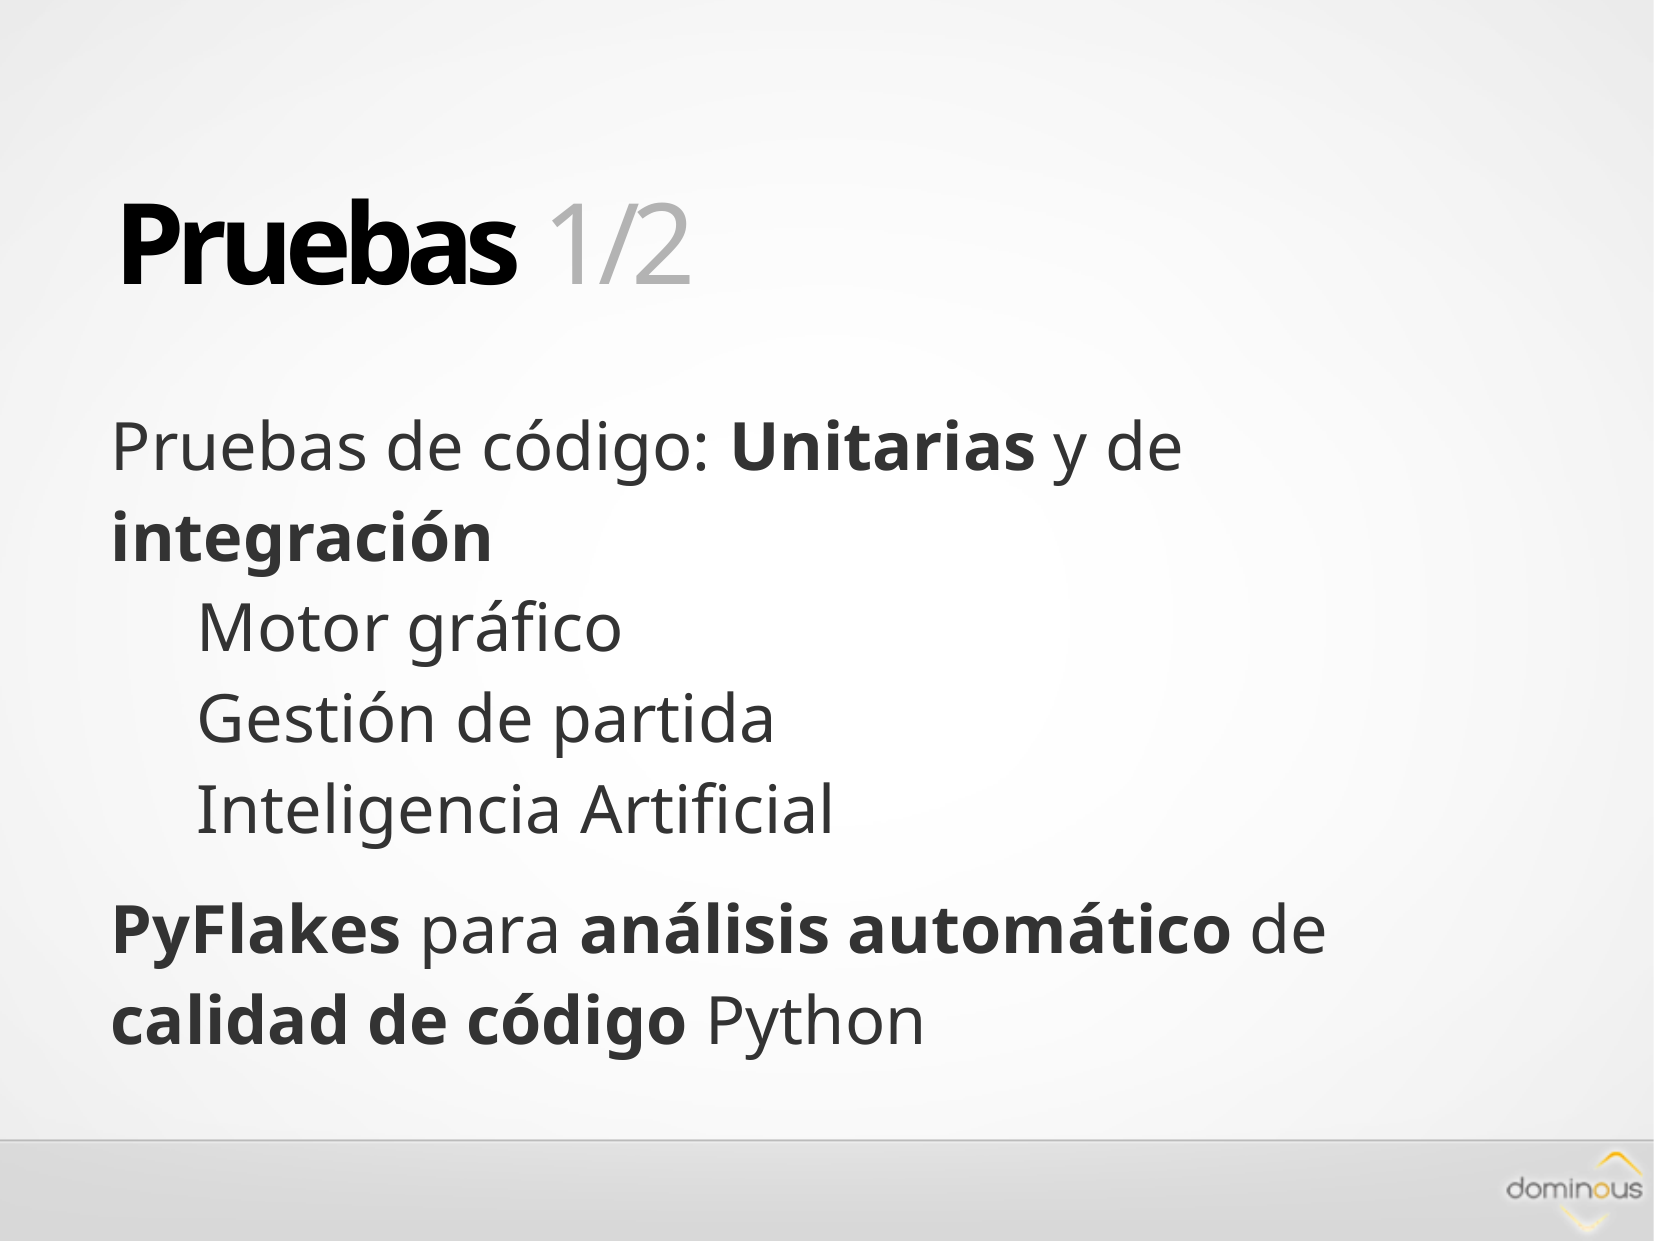

Pruebas 1/2
Pruebas de código: Unitarias y de integración
 Motor gráfico
 Gestión de partida
 Inteligencia Artificial
PyFlakes para análisis automático de calidad de código Python